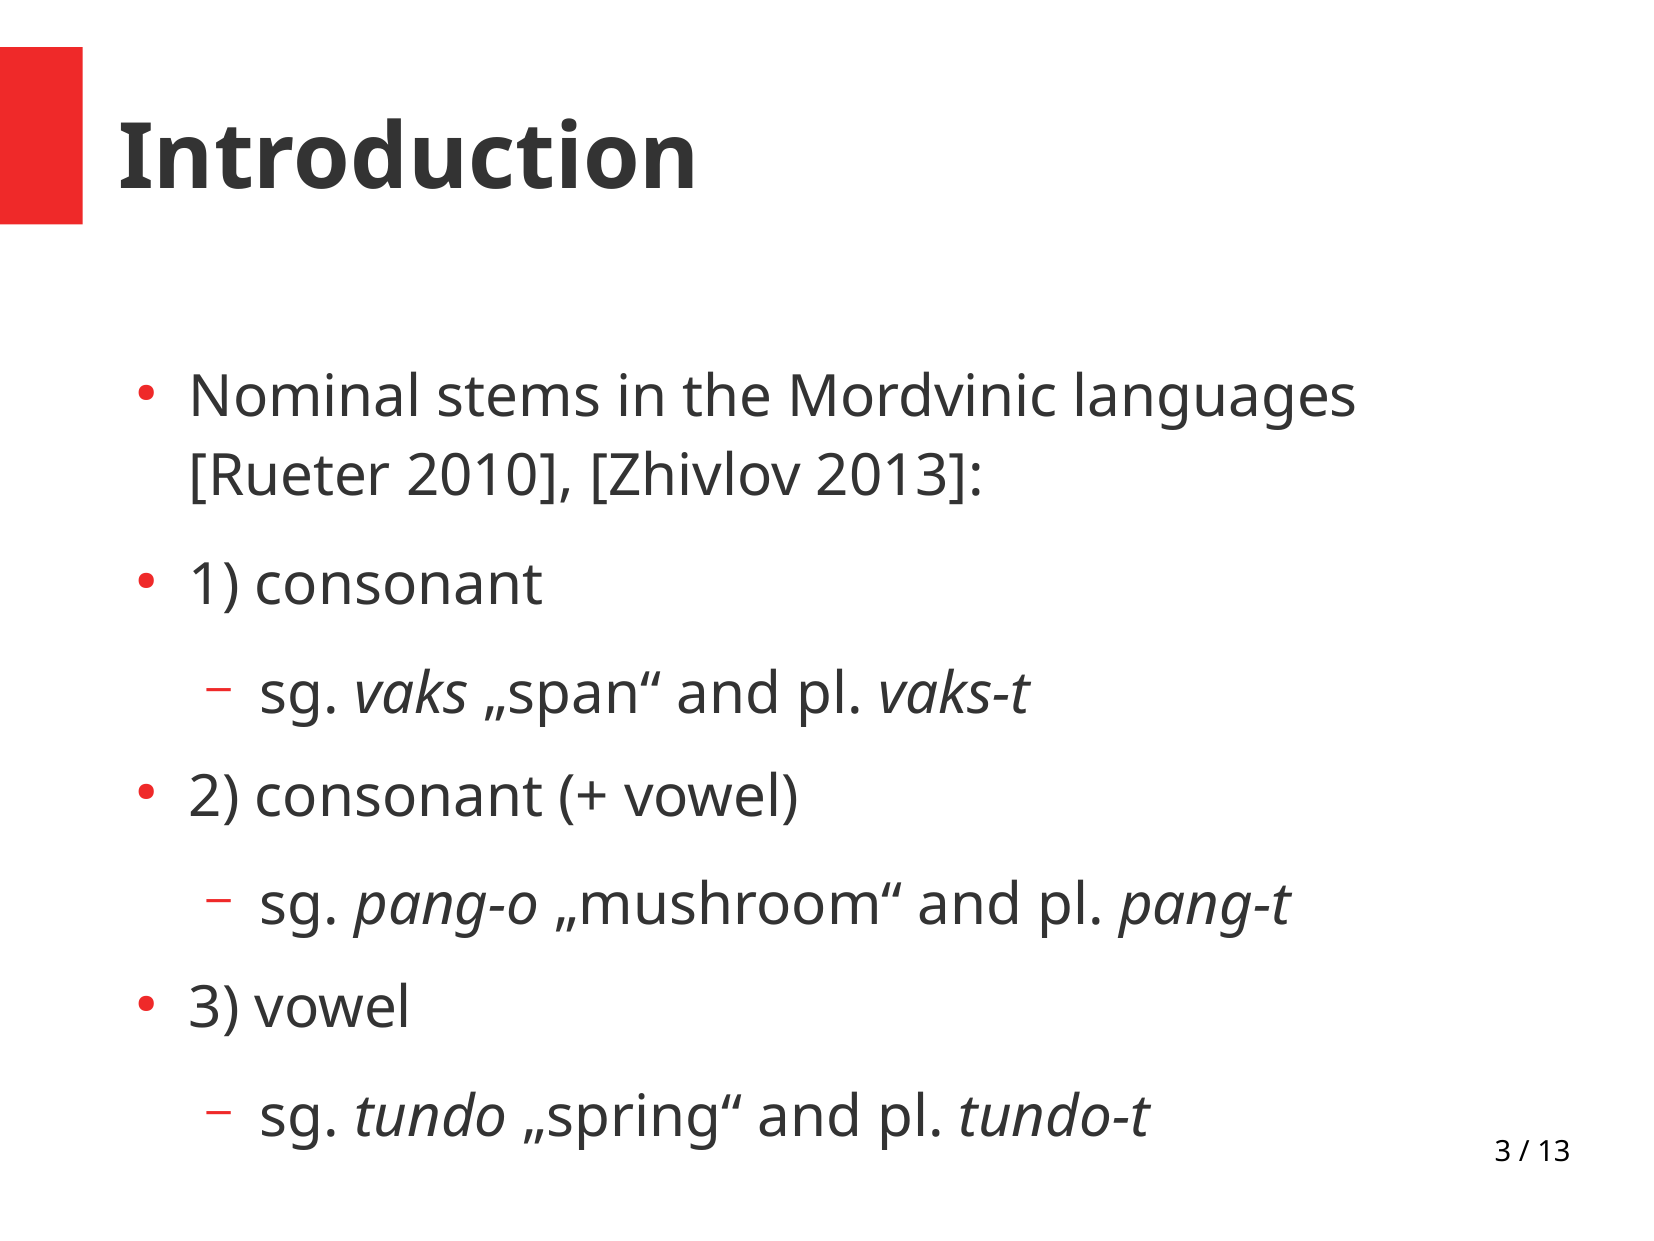

# Introduction
Nominal stems in the Mordvinic languages [Rueter 2010], [Zhivlov 2013]:
1) consonant
sg. vaks „span“ and pl. vaks-t
2) consonant (+ vowel)
sg. pang-o „mushroom“ and pl. pang-t
3) vowel
sg. tundo „spring“ and pl. tundo-t
3